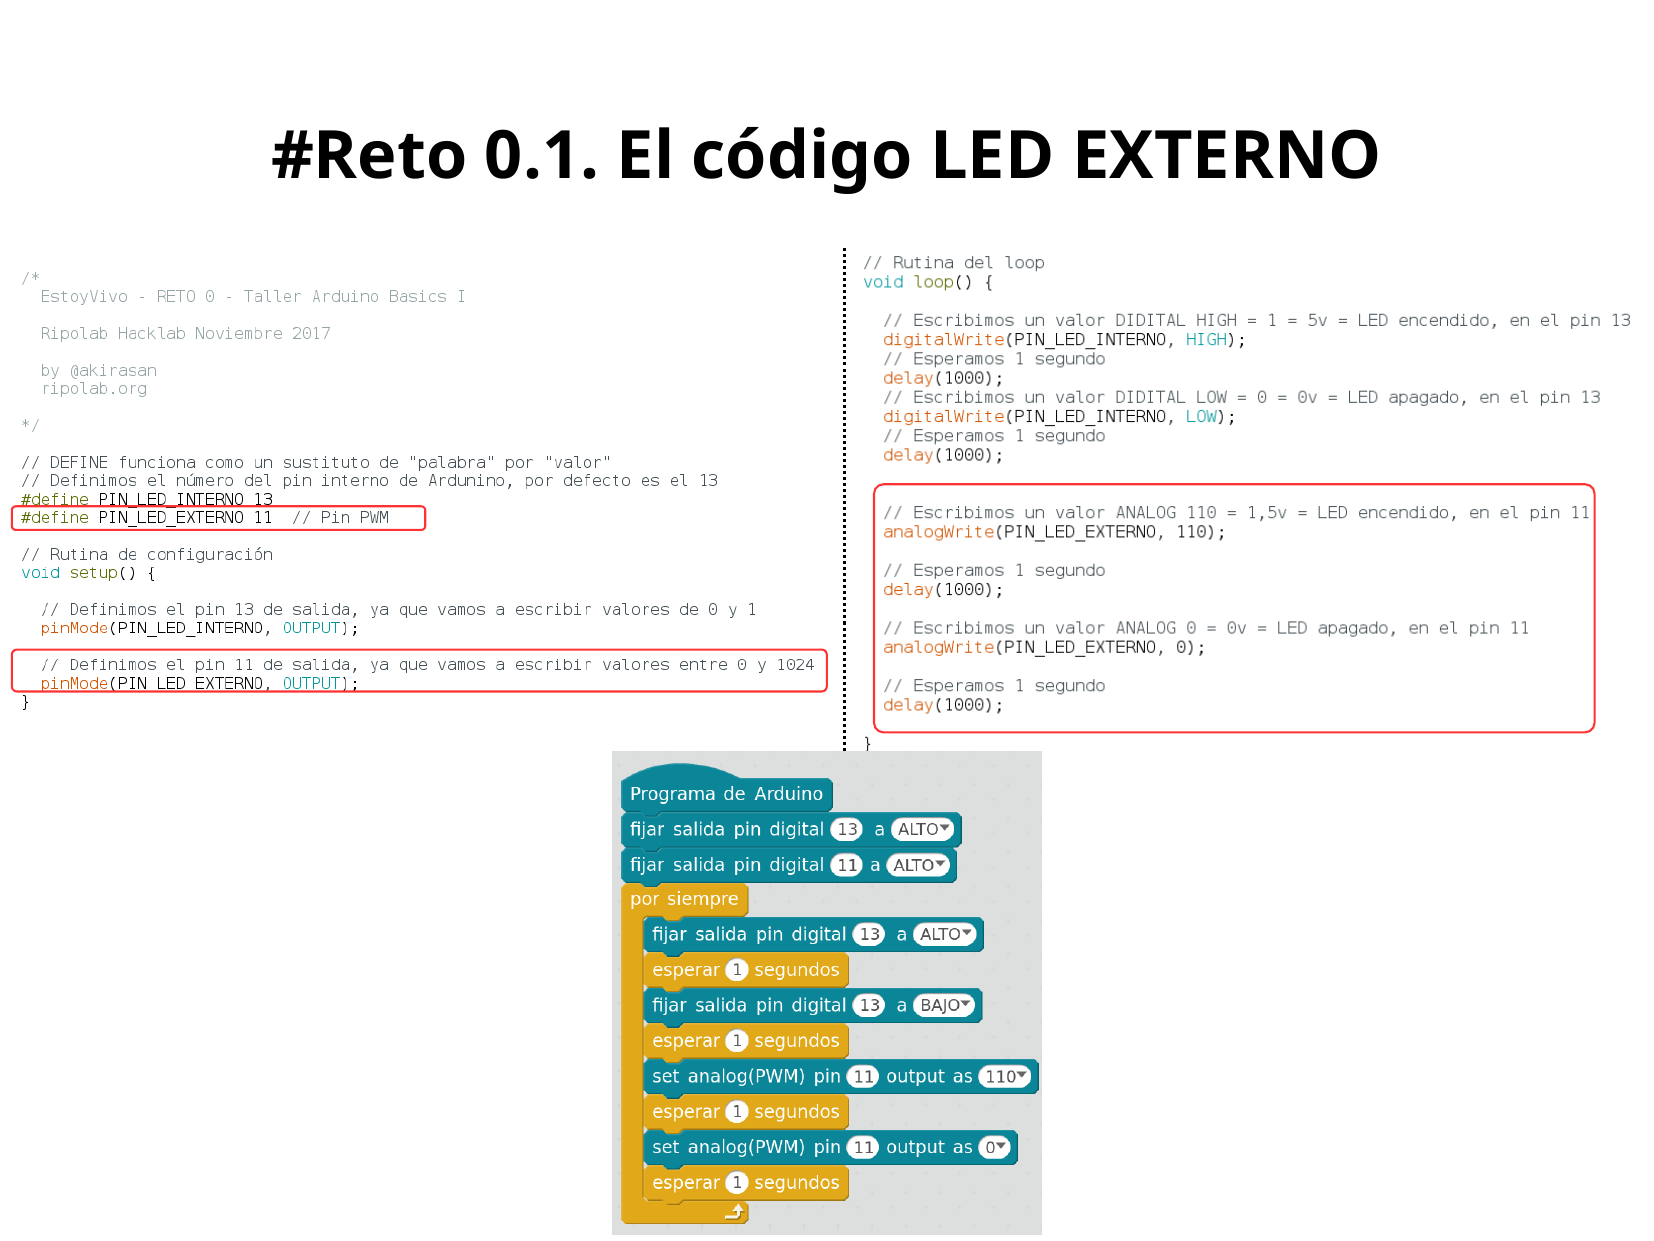

# #Reto 0.1. El código LED EXTERNO